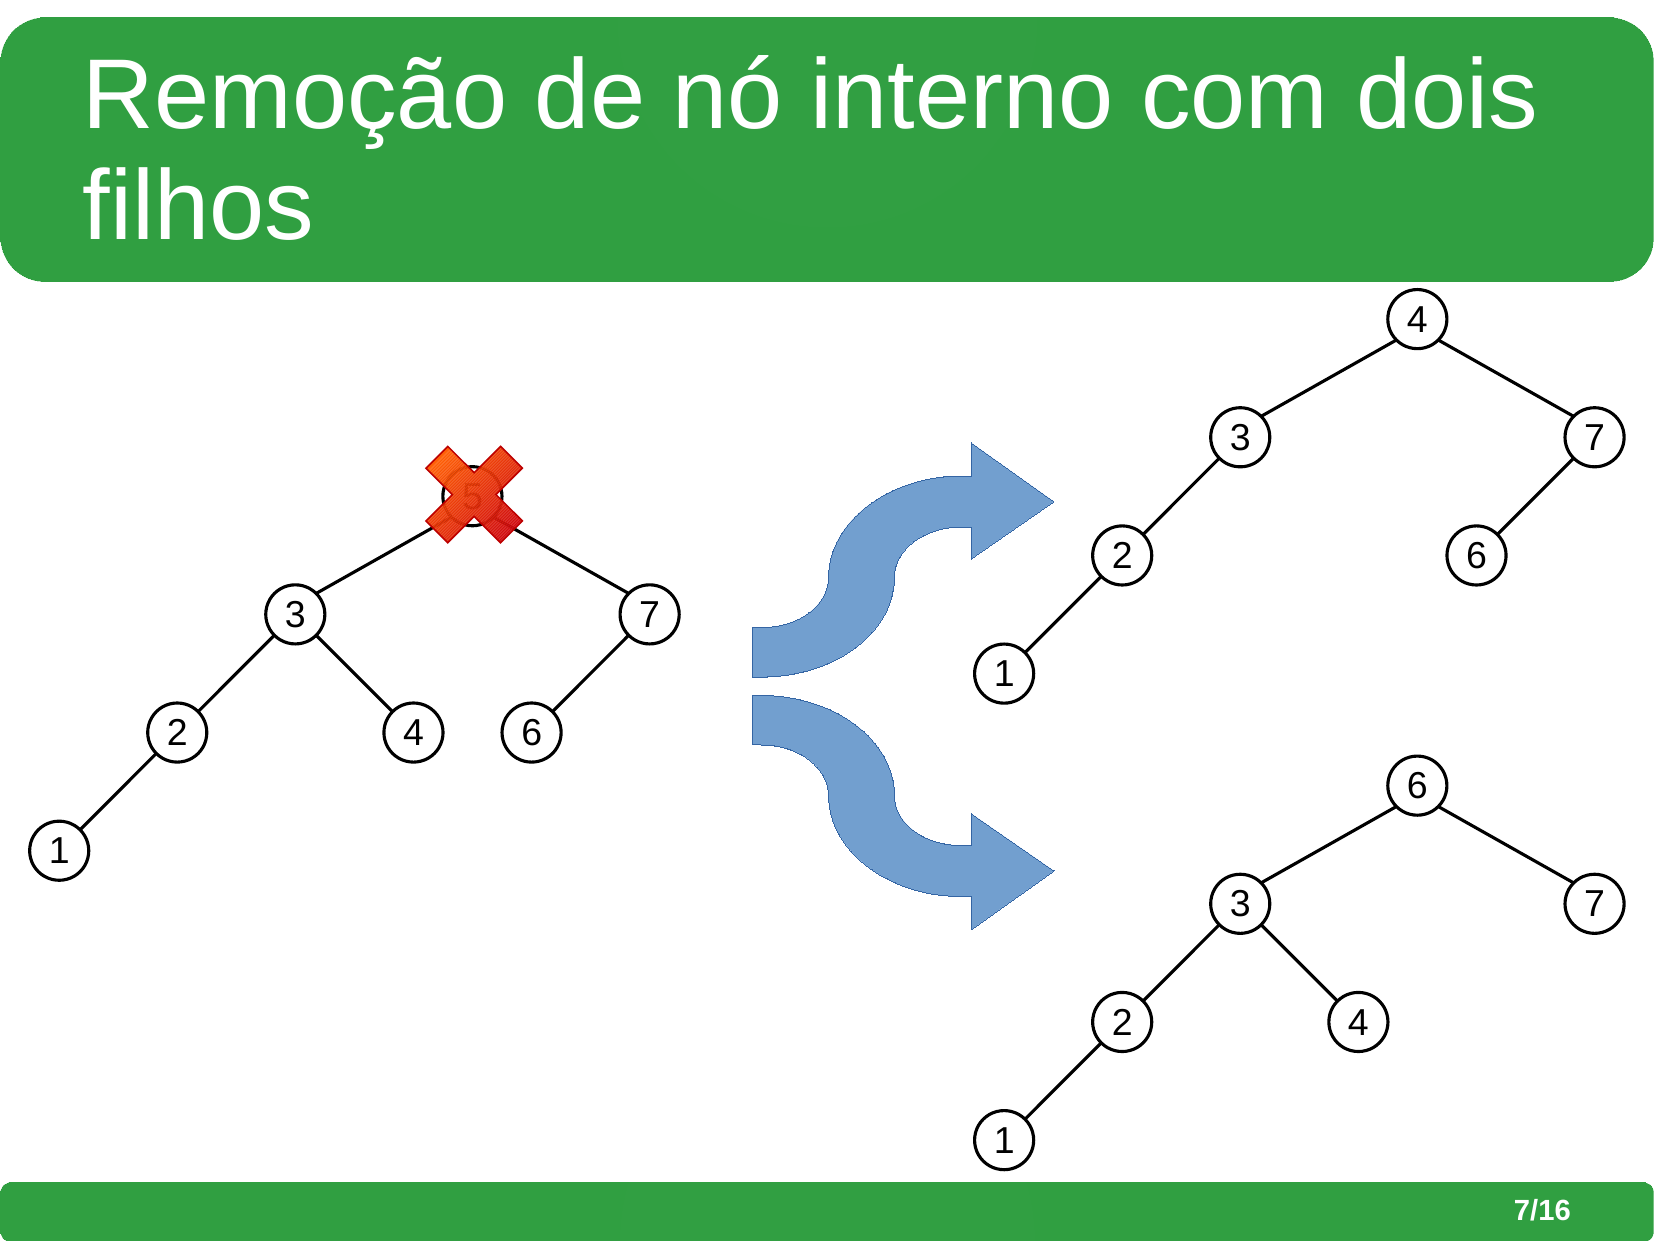

# Remoção de nó interno com dois filhos
4
3
7
2
6
1
5
3
7
2
4
6
1
6
3
7
2
4
1
7